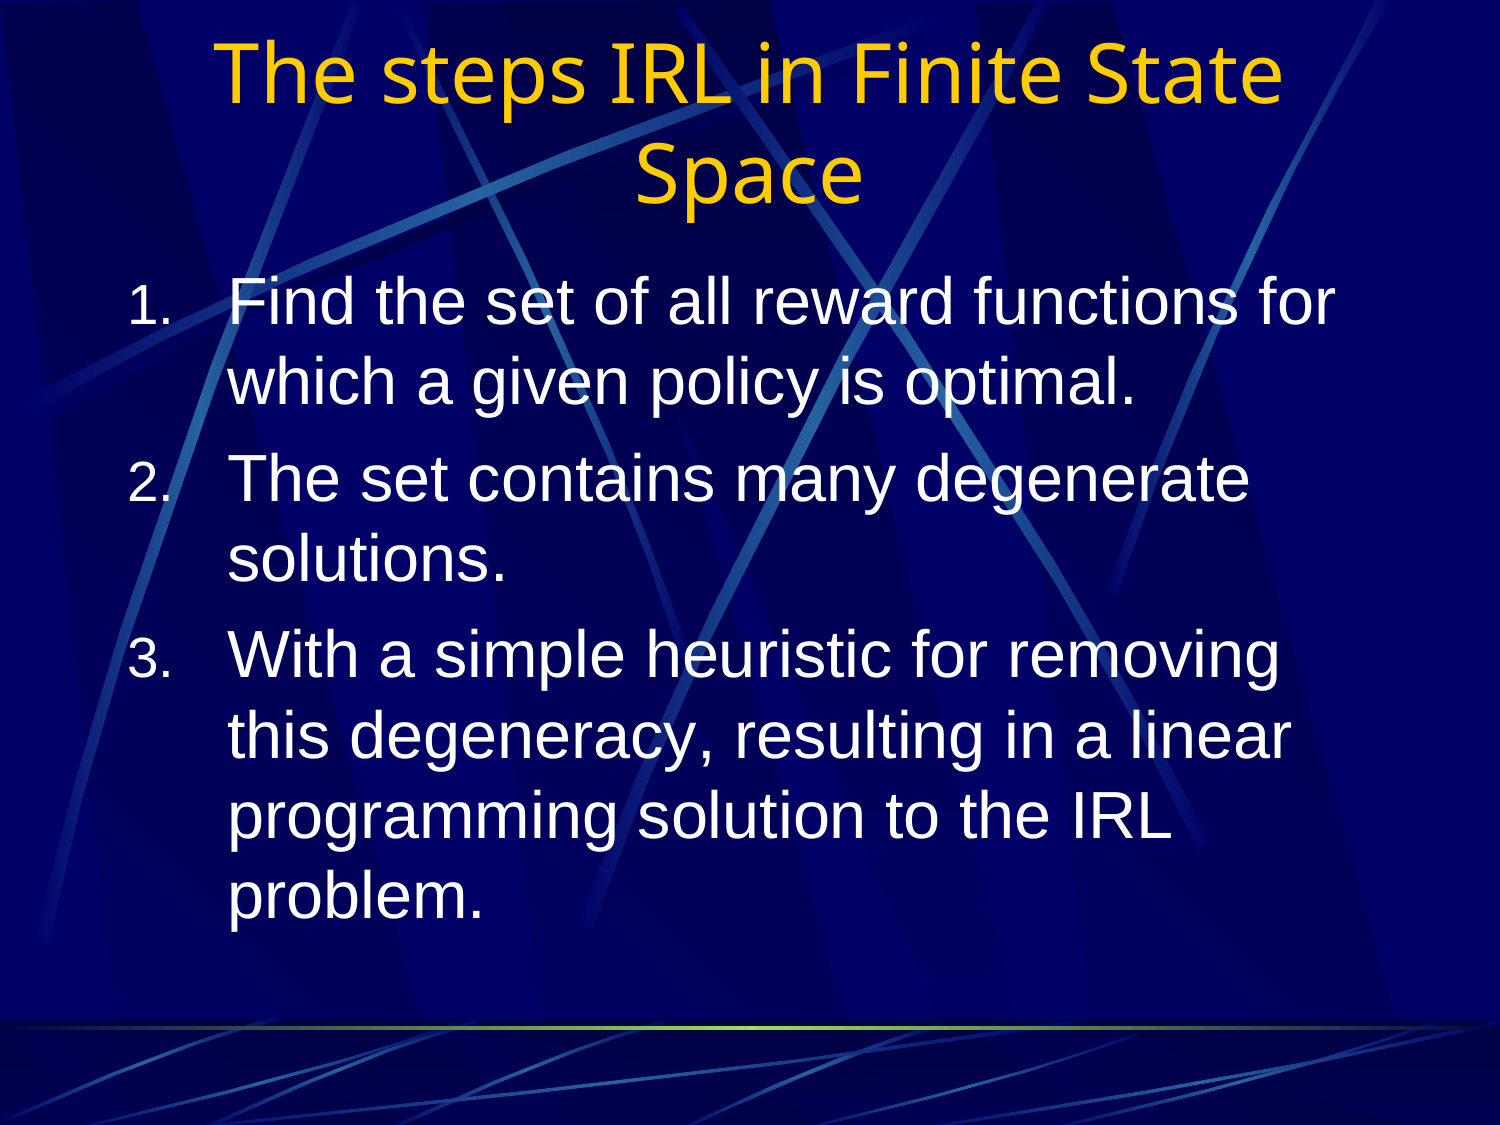

# The steps IRL in Finite State Space
Find the set of all reward functions for which a given policy is optimal.
The set contains many degenerate solutions.
With a simple heuristic for removing this degeneracy, resulting in a linear programming solution to the IRL problem.